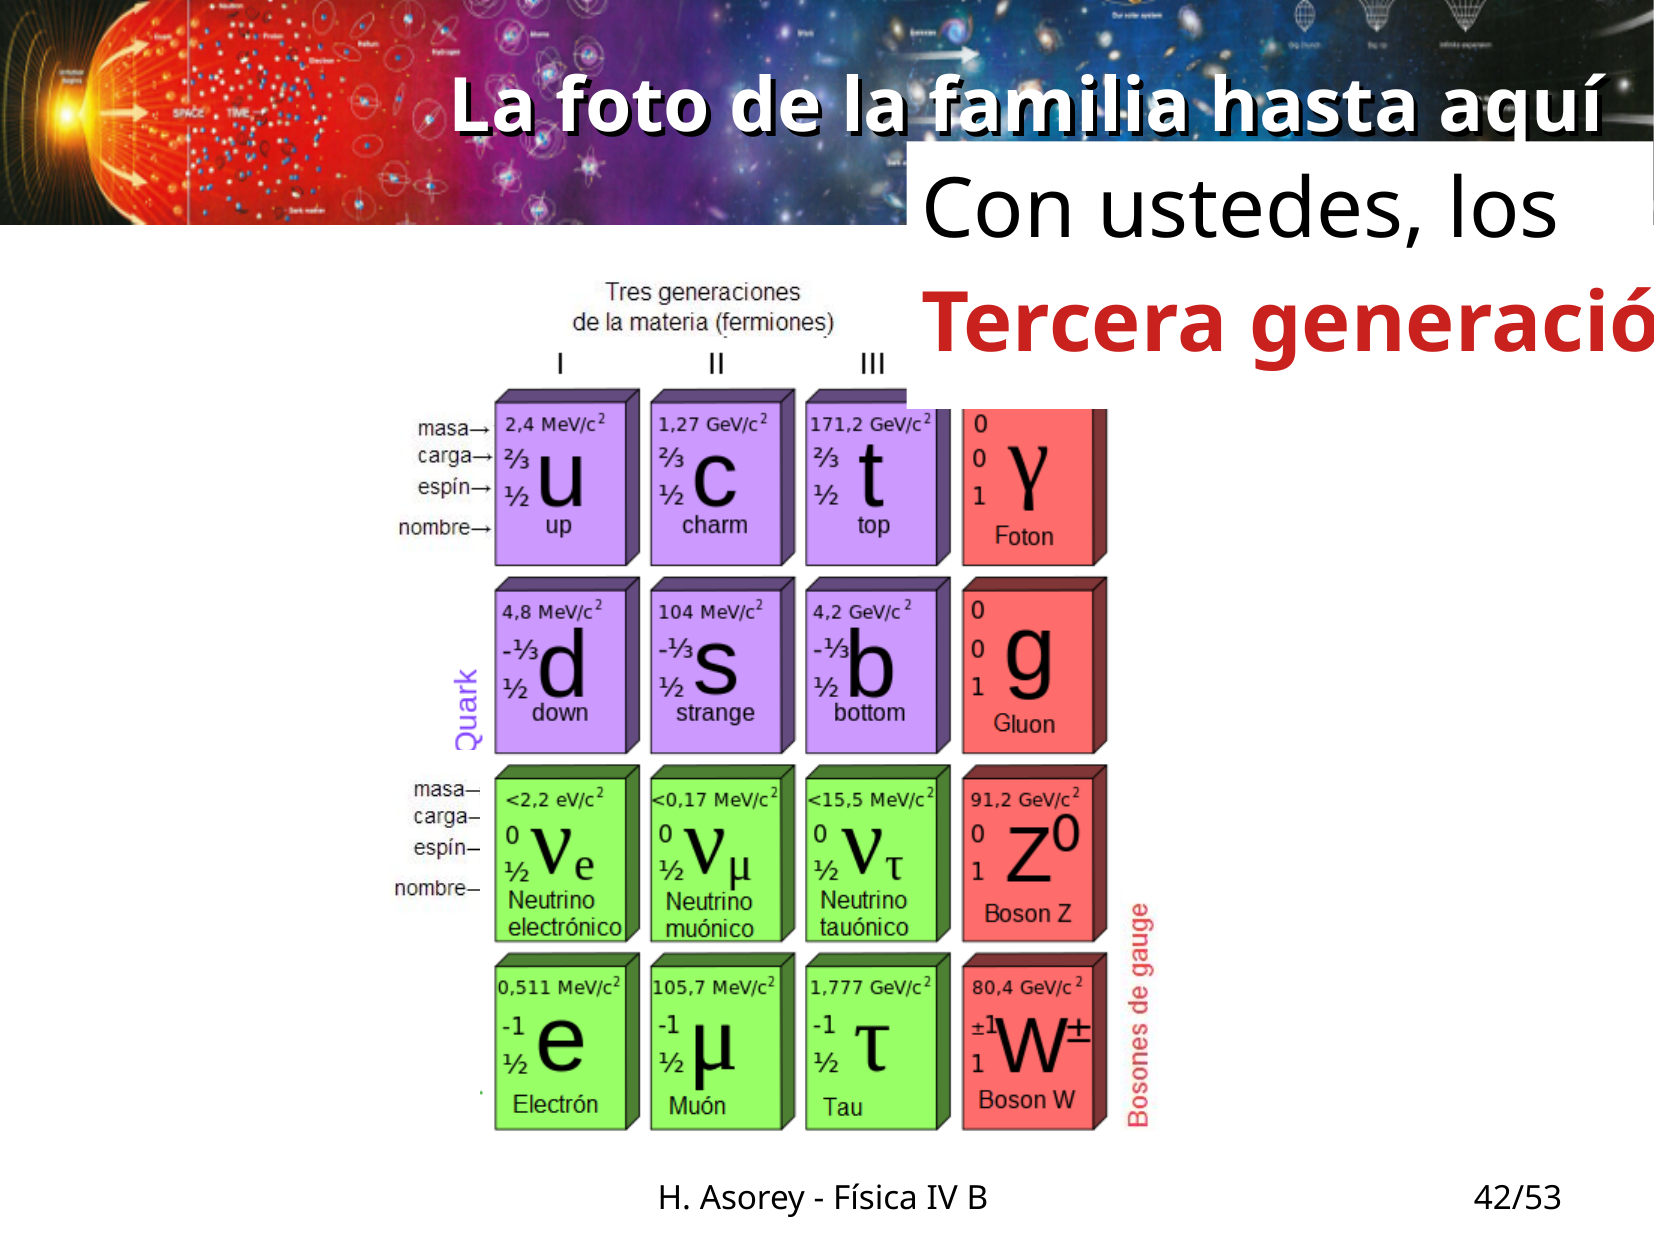

# La foto de la familia hasta aquí
Con ustedes, los
Tercera generación
H. Asorey - Física IV B
42